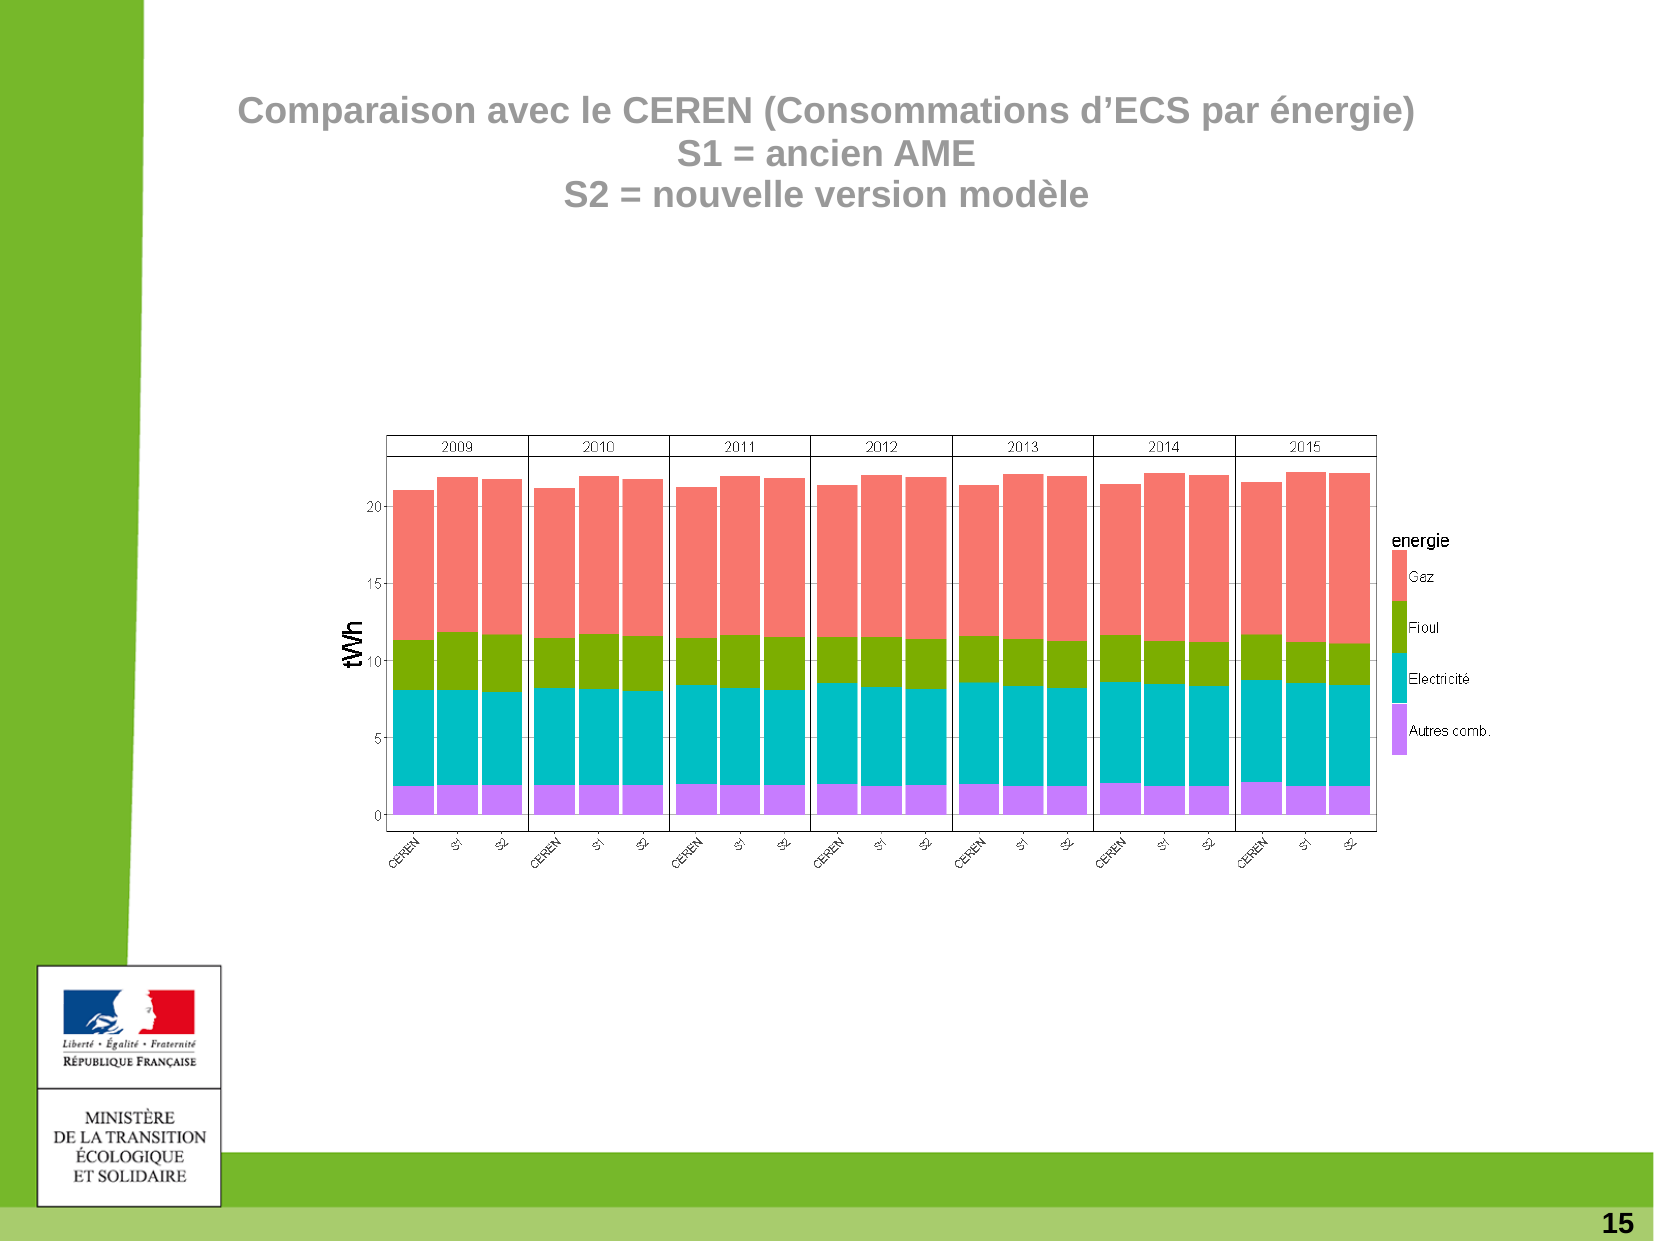

# Comparaison avec le CEREN (Consommations d’ECS par énergie) S1 = ancien AME S2 = nouvelle version modèle